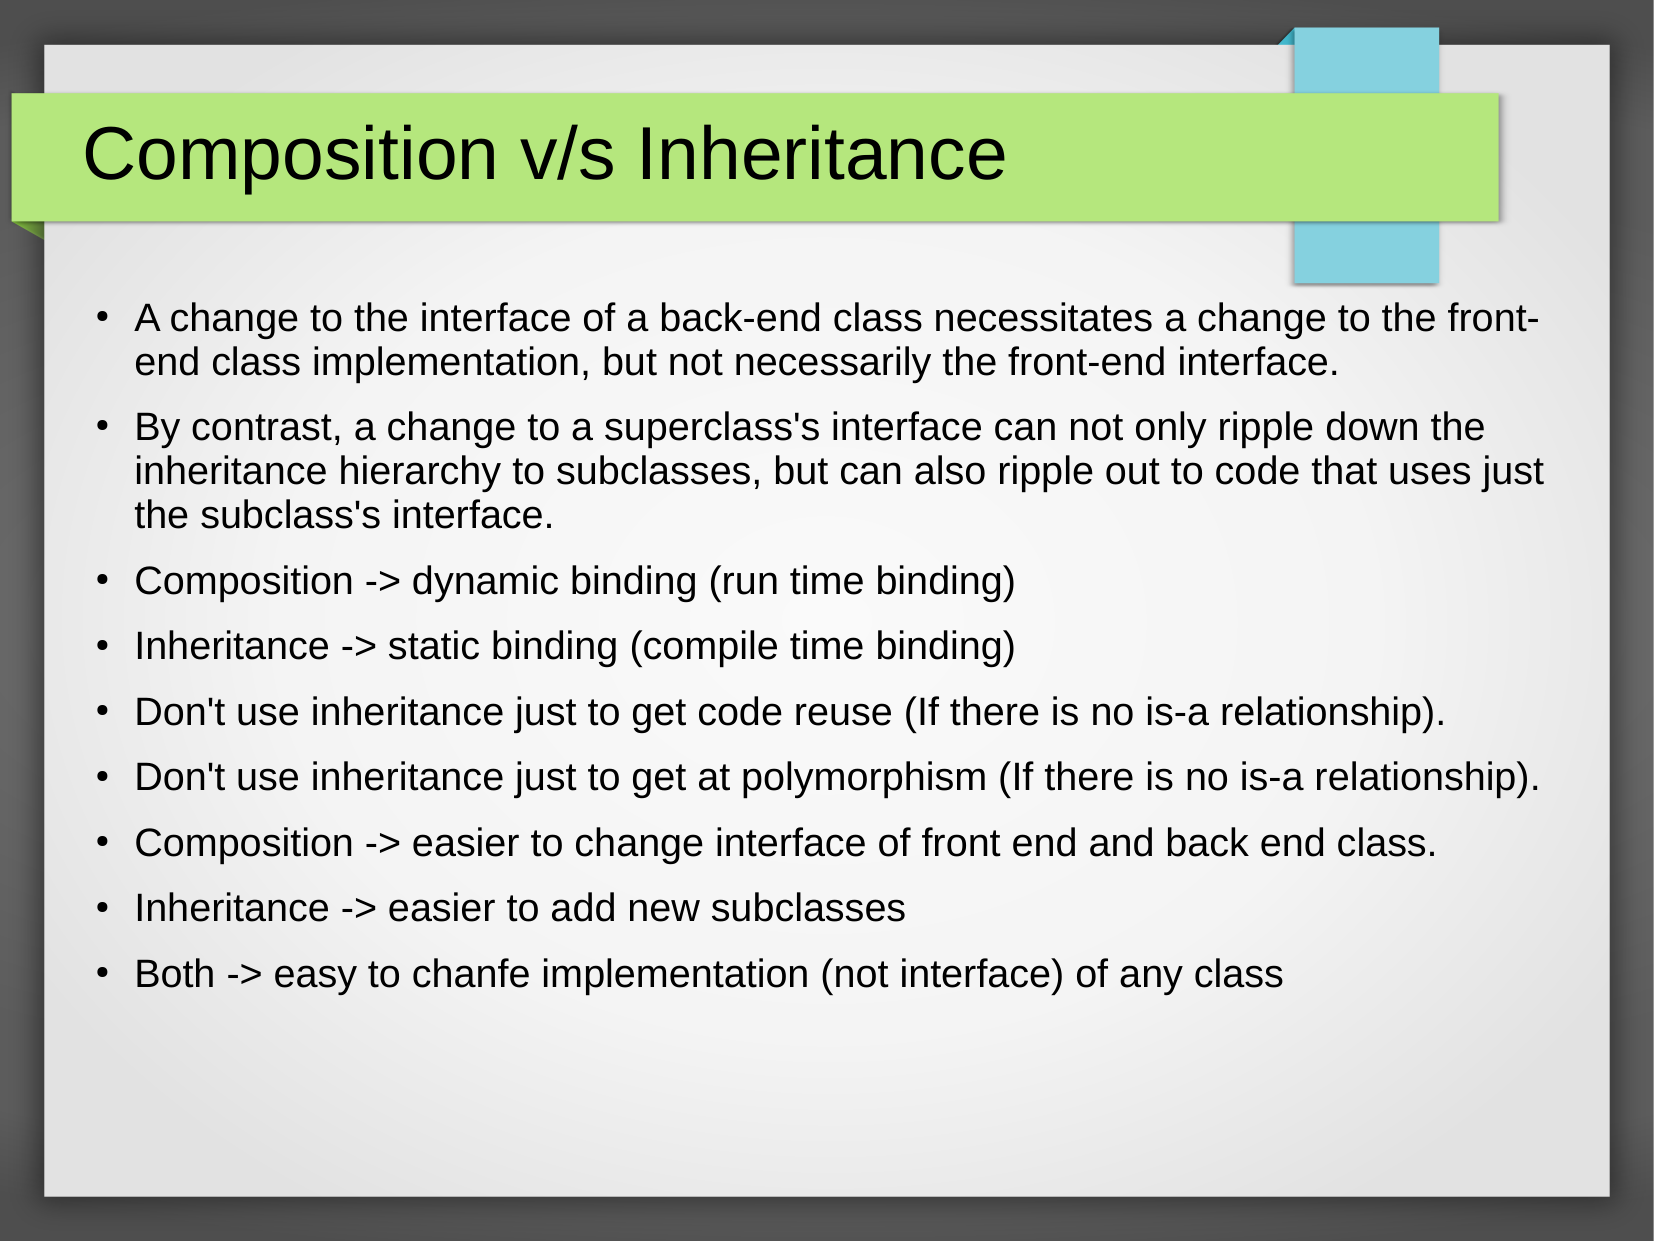

# Composition v/s Inheritance
A change to the interface of a back-end class necessitates a change to the front-end class implementation, but not necessarily the front-end interface.
By contrast, a change to a superclass's interface can not only ripple down the inheritance hierarchy to subclasses, but can also ripple out to code that uses just the subclass's interface.
Composition -> dynamic binding (run time binding)
Inheritance -> static binding (compile time binding)
Don't use inheritance just to get code reuse (If there is no is-a relationship).
Don't use inheritance just to get at polymorphism (If there is no is-a relationship).
Composition -> easier to change interface of front end and back end class.
Inheritance -> easier to add new subclasses
Both -> easy to chanfe implementation (not interface) of any class